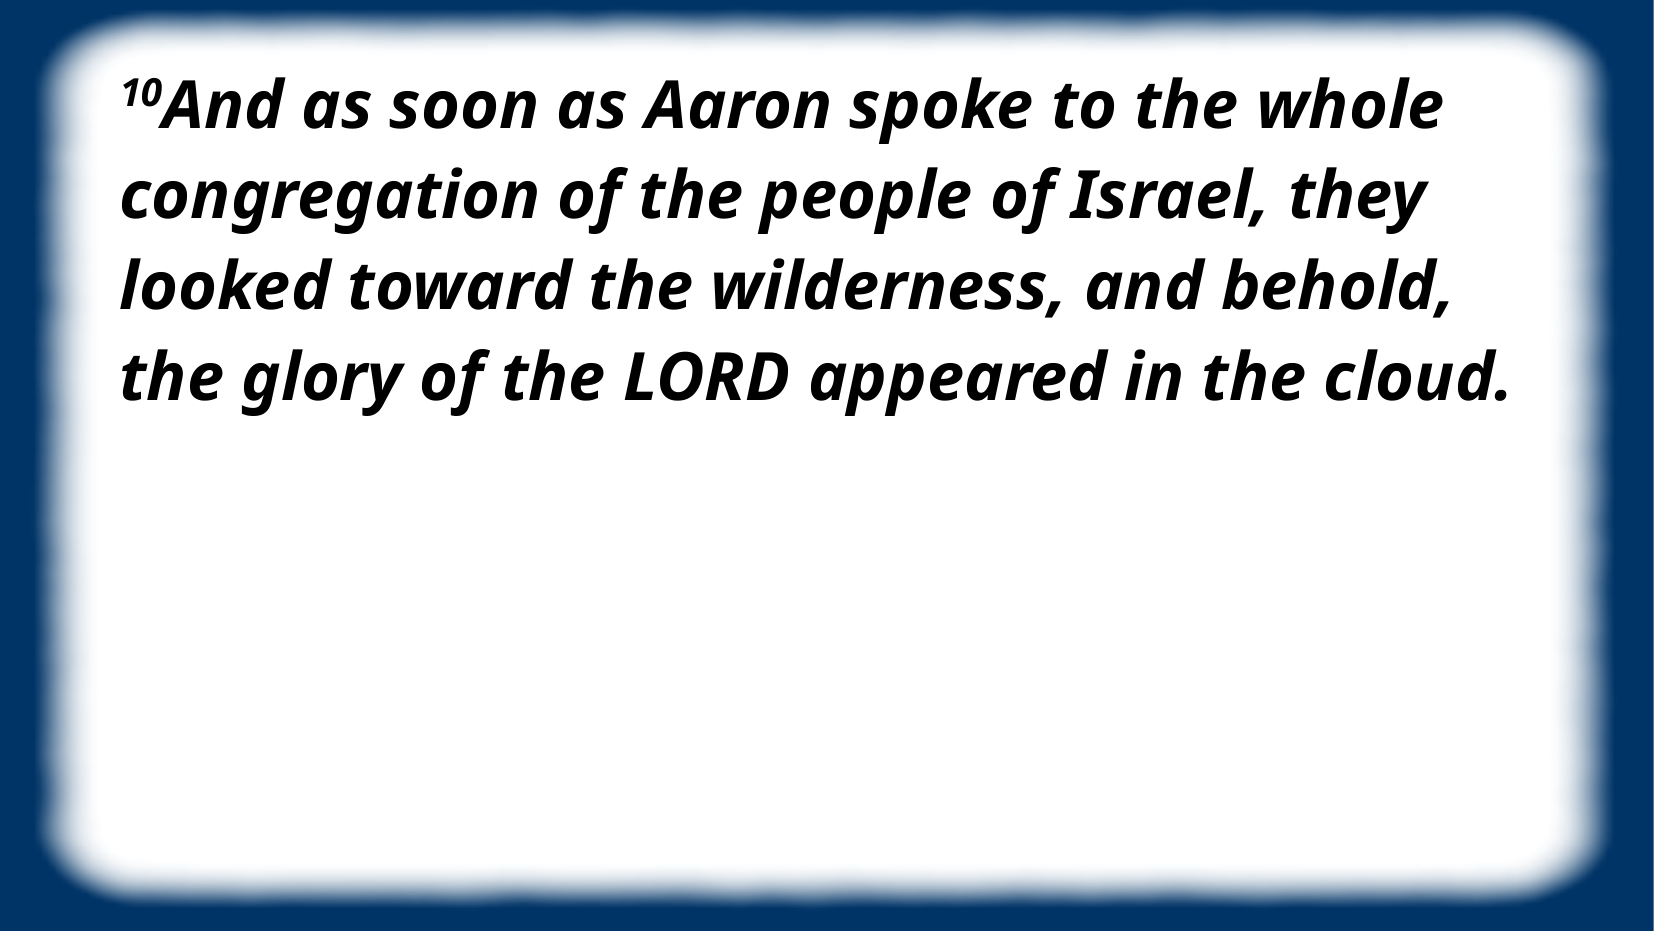

10And as soon as Aaron spoke to the whole congregation of the people of Israel, they looked toward the wilderness, and behold, the glory of the LORD appeared in the cloud.